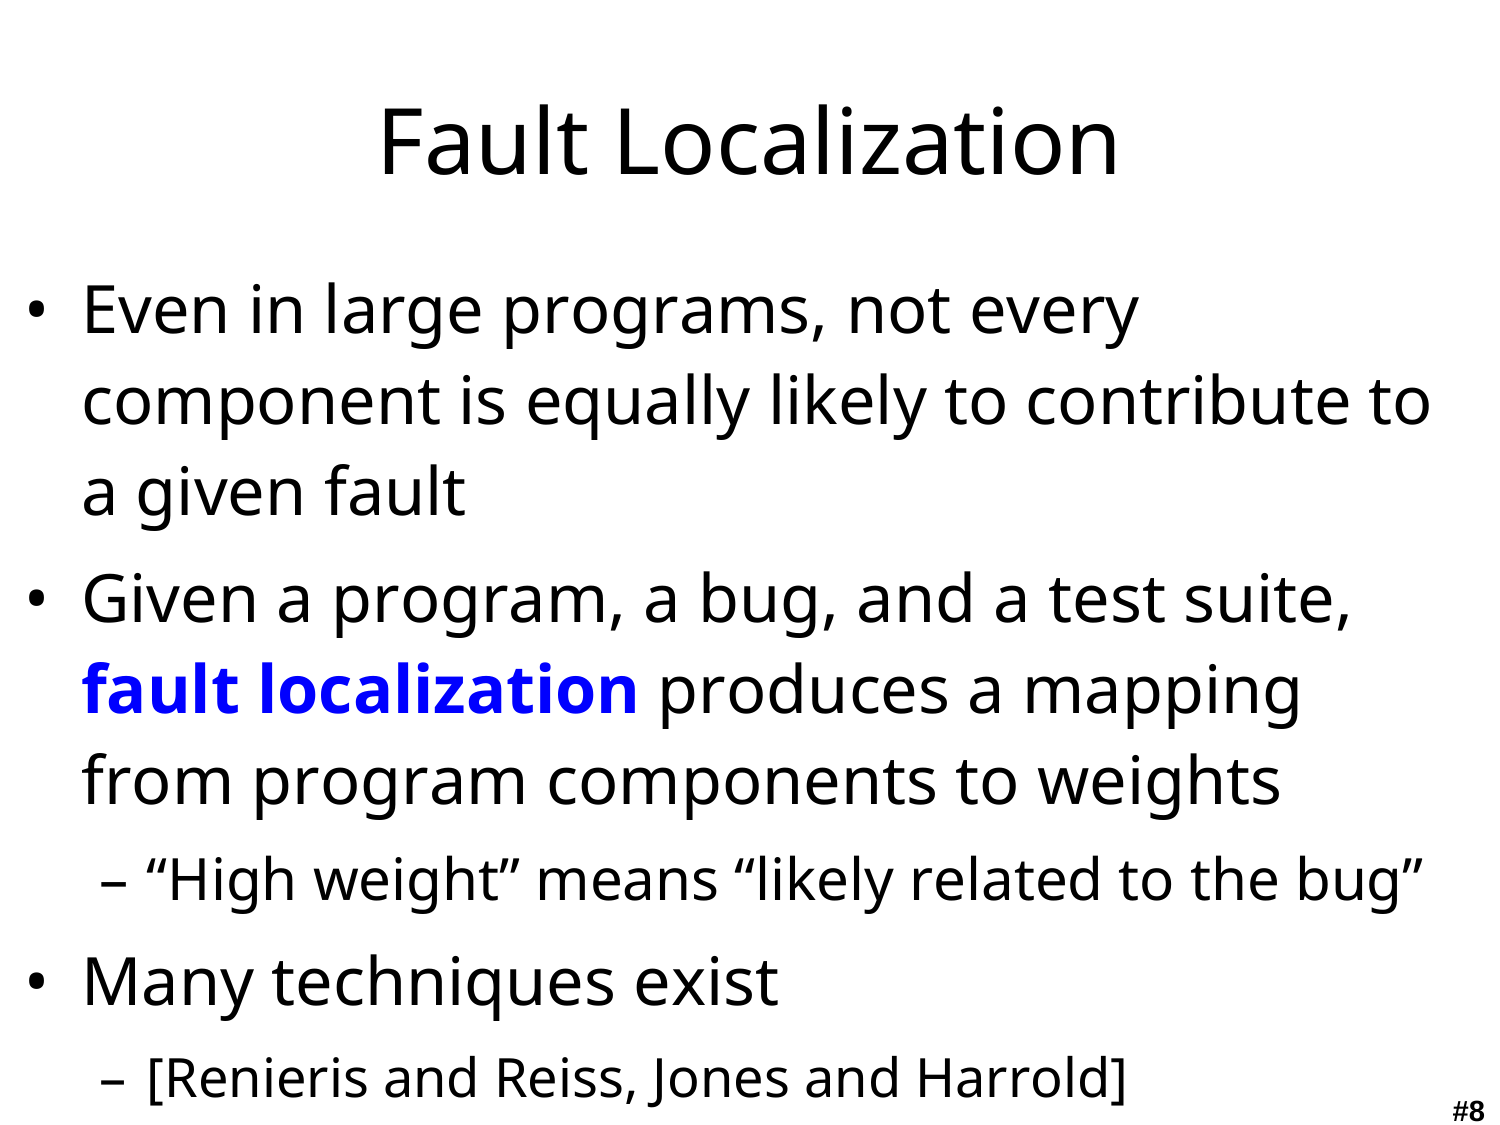

# Fault Localization
Even in large programs, not every component is equally likely to contribute to a given fault
Given a program, a bug, and a test suite, fault localization produces a mapping from program components to weights
“High weight” means “likely related to the bug”
Many techniques exist
[Renieris and Reiss, Jones and Harrold]
Loosely: print statement debugging, note all statements only visited on bug test case
8